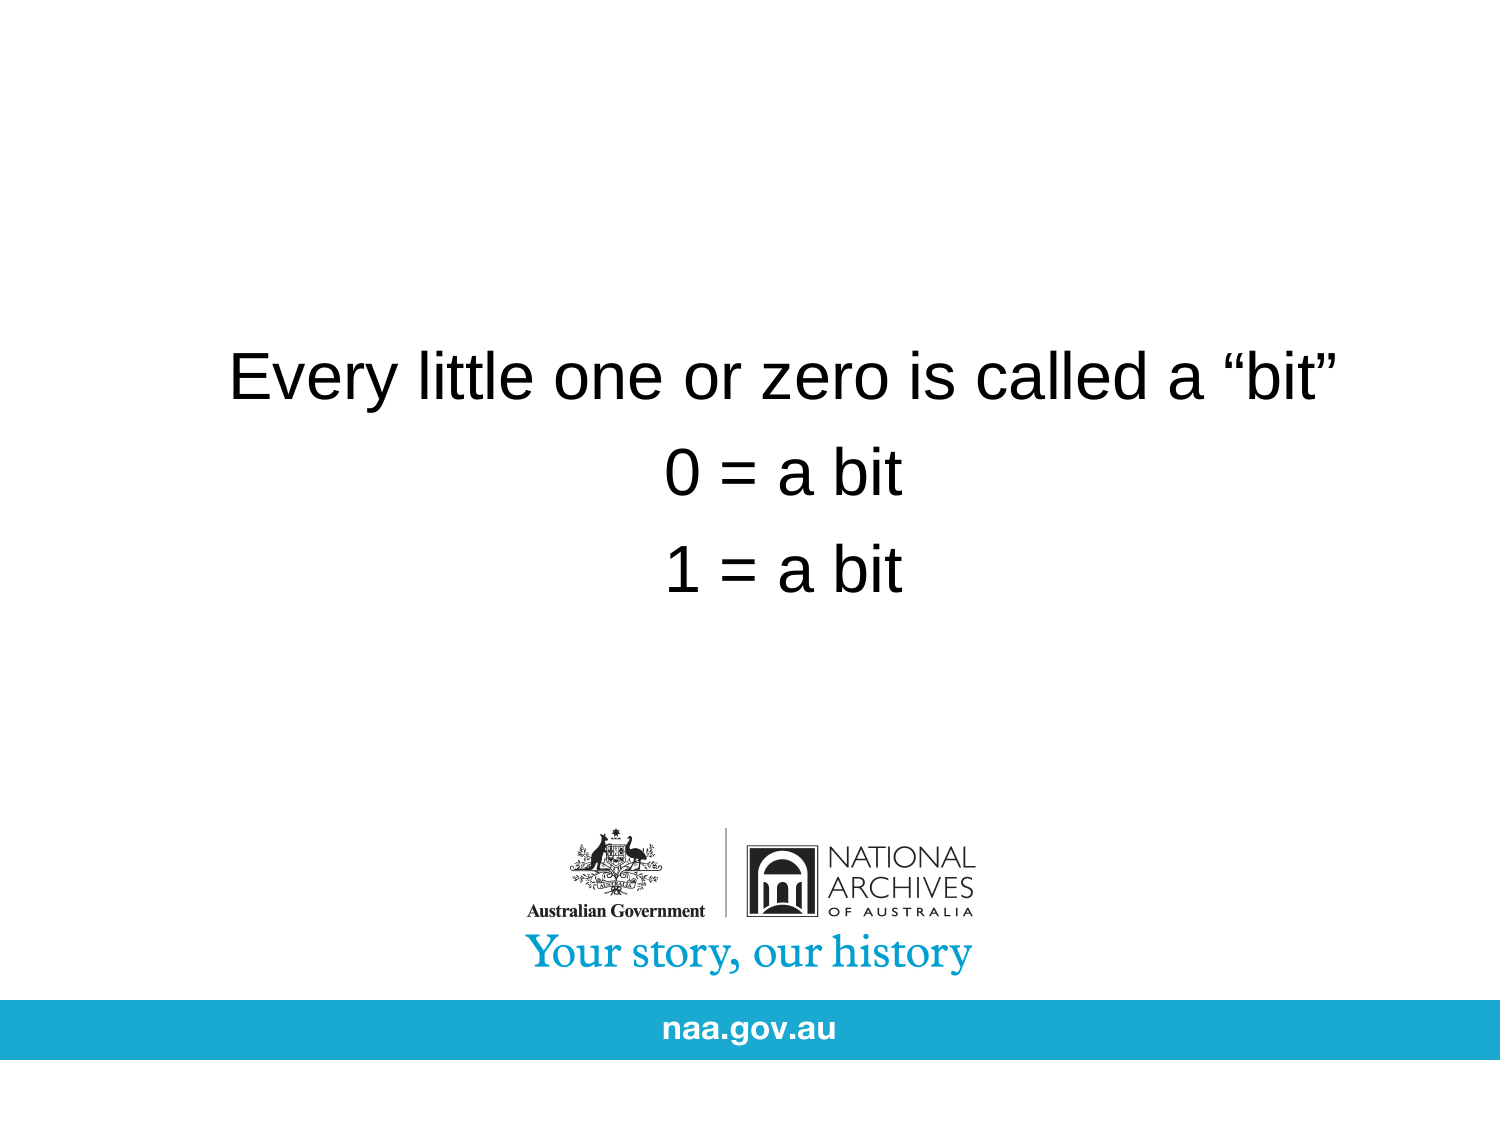

#
Every little one or zero is called a “bit”
0 = a bit
1 = a bit